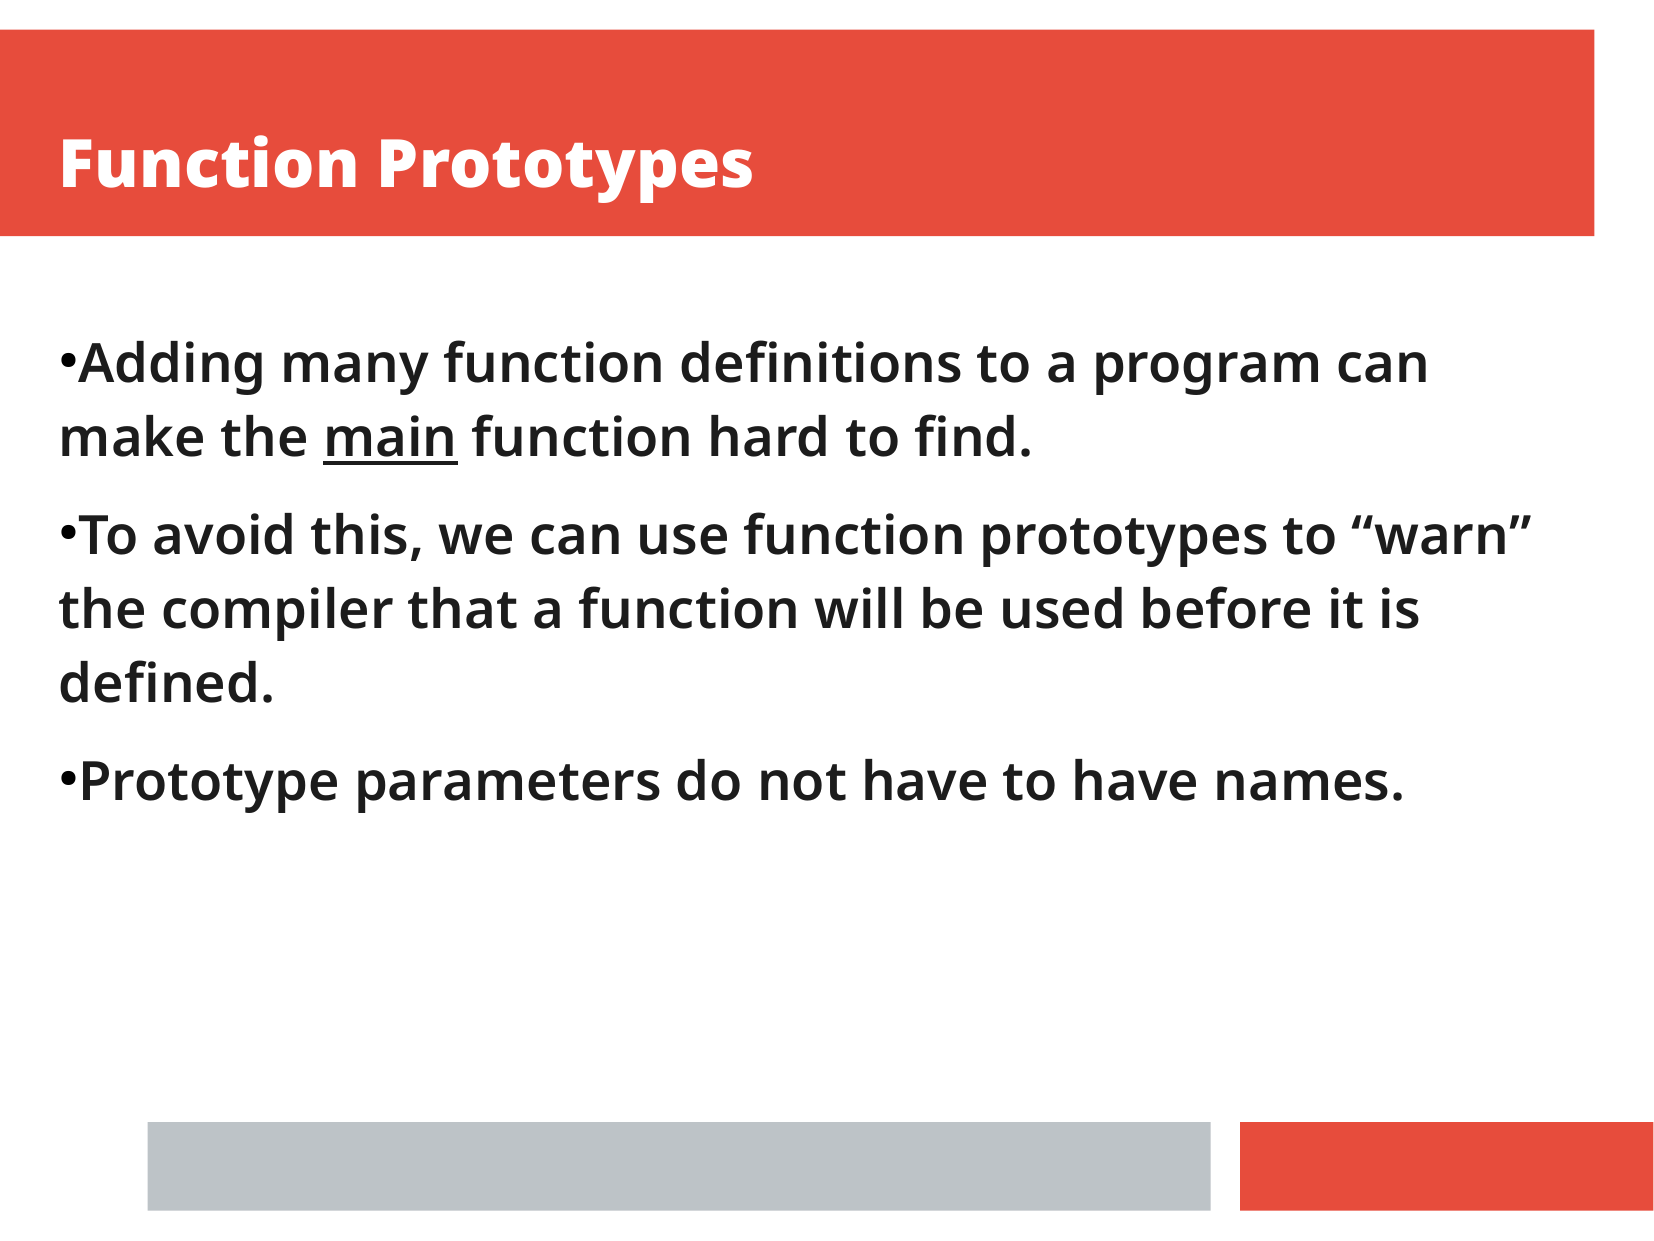

# Function Prototypes
Adding many function definitions to a program can make the main function hard to find.
To avoid this, we can use function prototypes to “warn” the compiler that a function will be used before it is defined.
Prototype parameters do not have to have names.